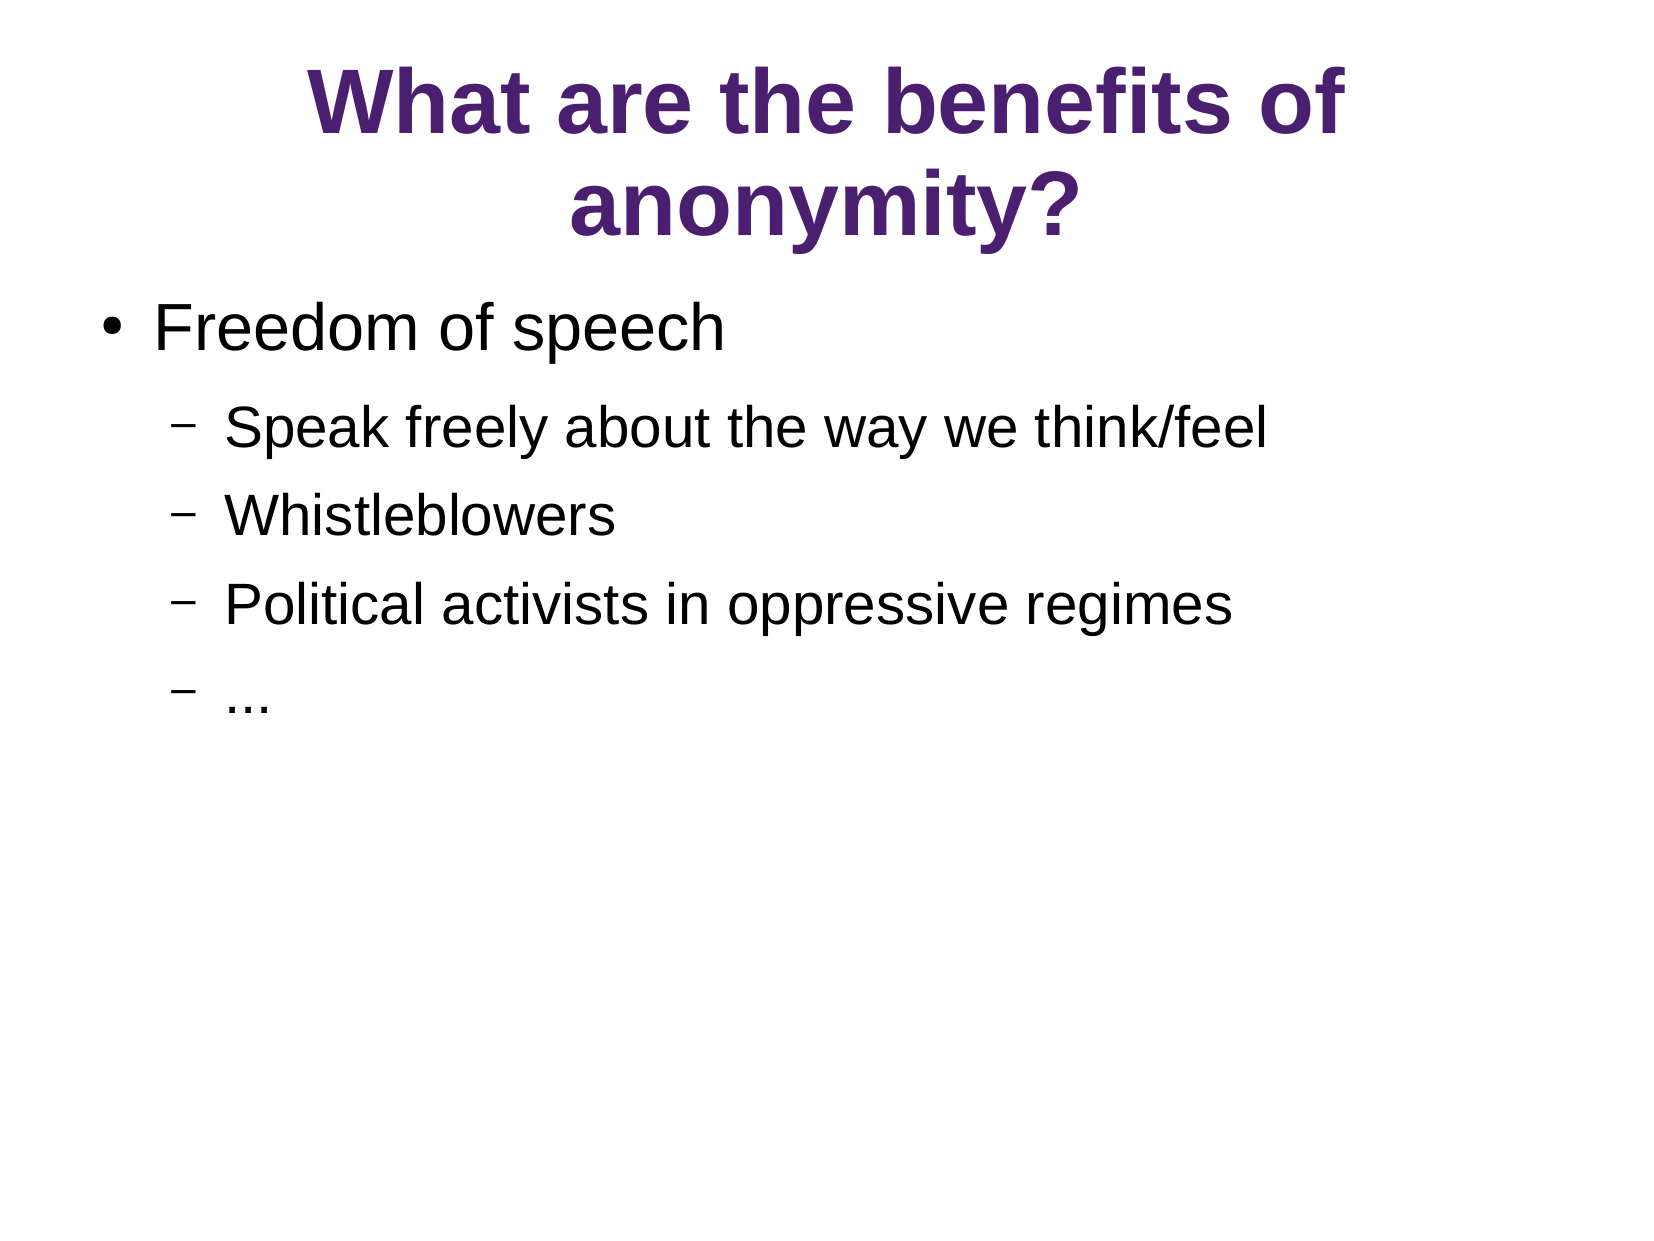

# What are the benefits of anonymity?
Freedom of speech
Speak freely about the way we think/feel
Whistleblowers
Political activists in oppressive regimes
...